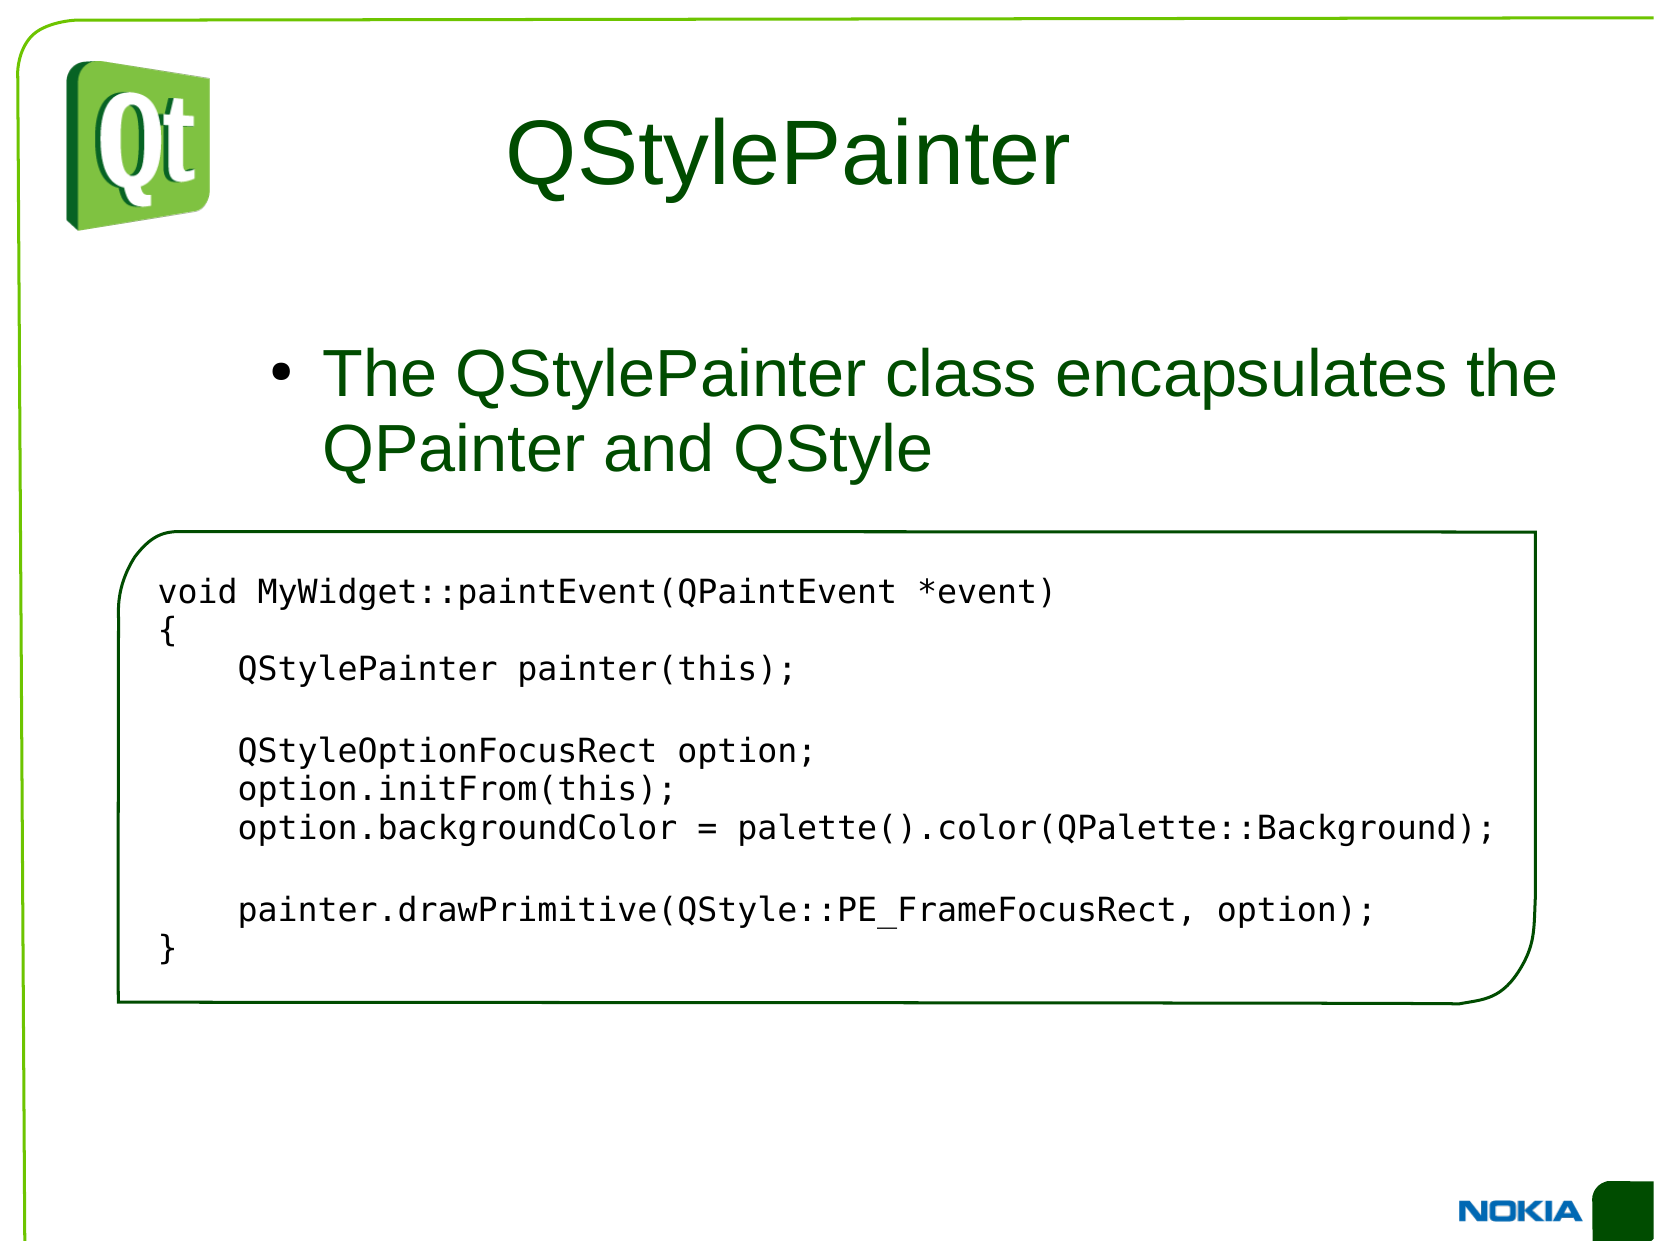

# QStylePainter
The QStylePainter class encapsulates the QPainter and QStyle
void MyWidget::paintEvent(QPaintEvent *event)
{
 QStylePainter painter(this);
 QStyleOptionFocusRect option;
 option.initFrom(this);
 option.backgroundColor = palette().color(QPalette::Background);
 painter.drawPrimitive(QStyle::PE_FrameFocusRect, option);
}